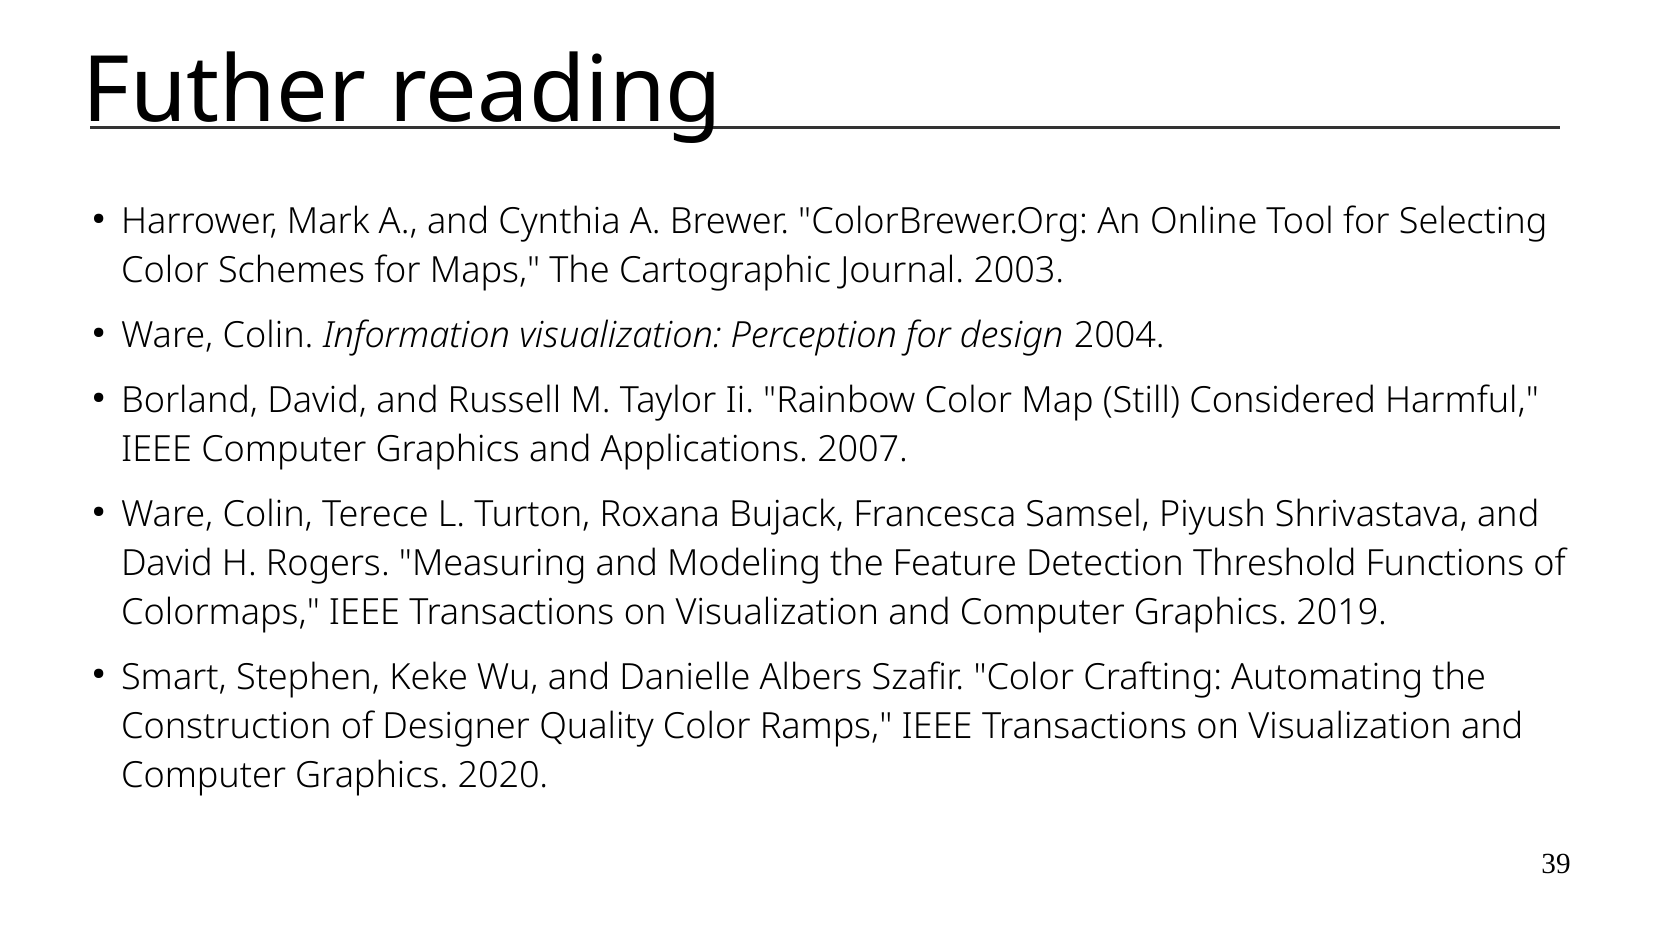

# Futher reading
Harrower, Mark A., and Cynthia A. Brewer. "ColorBrewer.Org: An Online Tool for Selecting Color Schemes for Maps," The Cartographic Journal. 2003.
Ware, Colin. Information visualization: Perception for design 2004.
Borland, David, and Russell M. Taylor Ii. "Rainbow Color Map (Still) Considered Harmful," IEEE Computer Graphics and Applications. 2007.
Ware, Colin, Terece L. Turton, Roxana Bujack, Francesca Samsel, Piyush Shrivastava, and David H. Rogers. "Measuring and Modeling the Feature Detection Threshold Functions of Colormaps," IEEE Transactions on Visualization and Computer Graphics. 2019.
Smart, Stephen, Keke Wu, and Danielle Albers Szafir. "Color Crafting: Automating the Construction of Designer Quality Color Ramps," IEEE Transactions on Visualization and Computer Graphics. 2020.
39